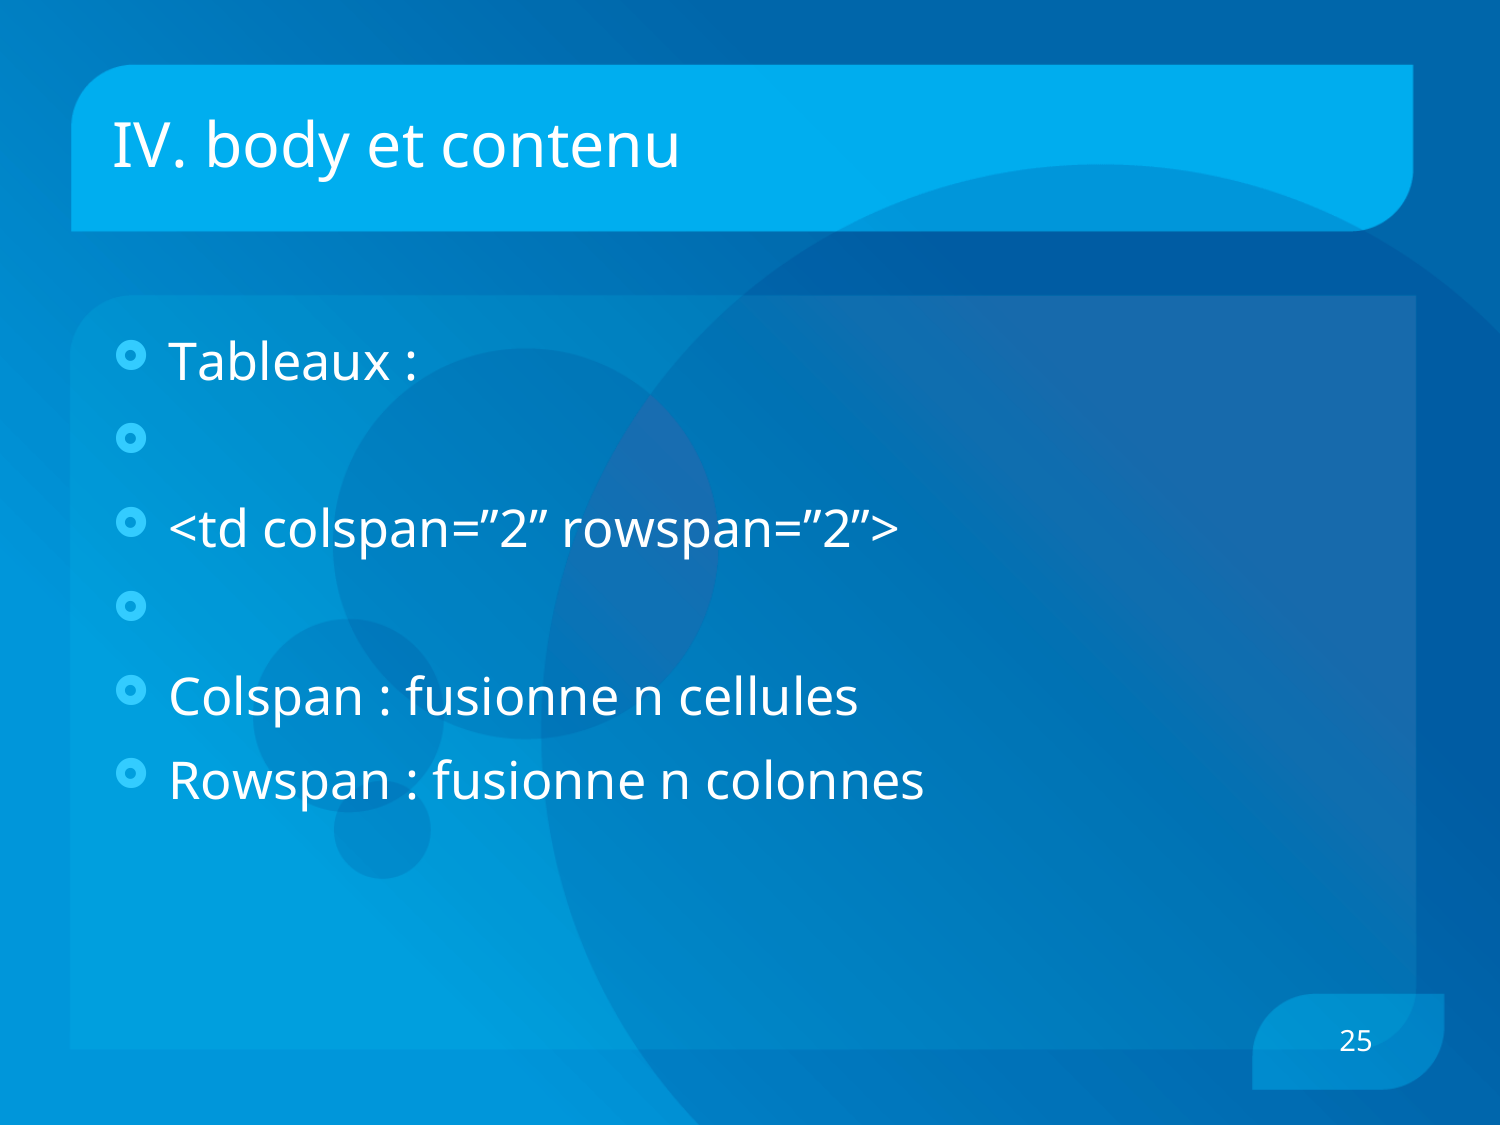

# IV. body et contenu
Tableaux :
<td colspan=”2” rowspan=”2”>
Colspan : fusionne n cellules
Rowspan : fusionne n colonnes
25